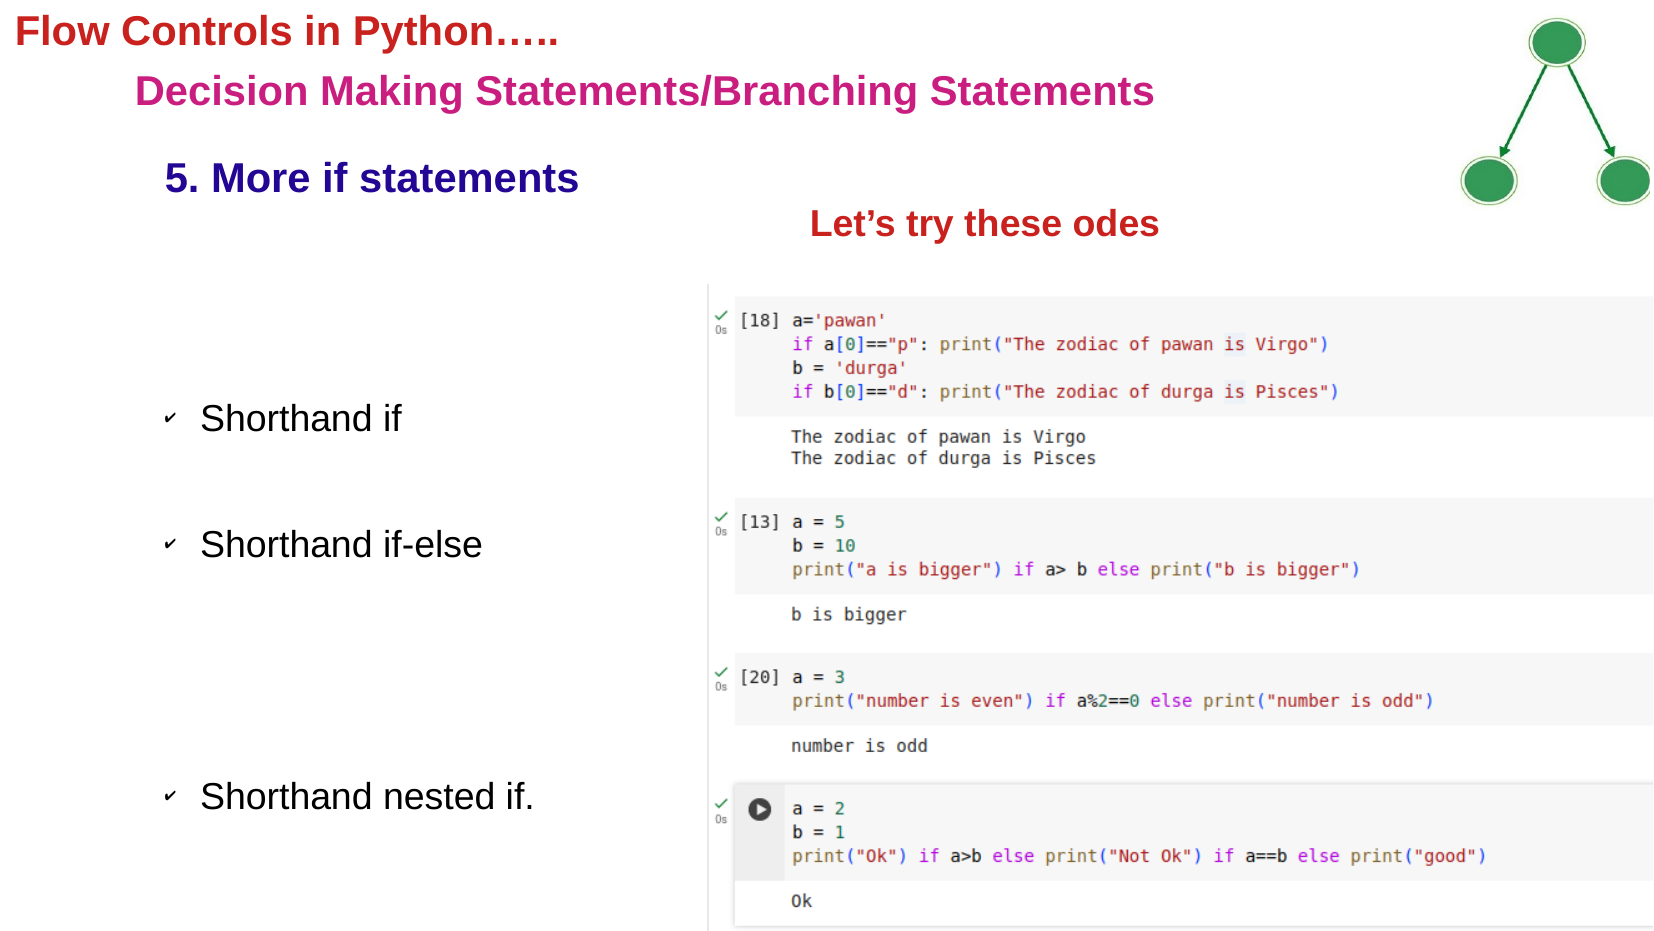

Flow Controls in Python…..
Decision Making Statements/Branching Statements
5. More if statements
Let’s try these odes
Shorthand if
Shorthand if-else
Shorthand nested if.